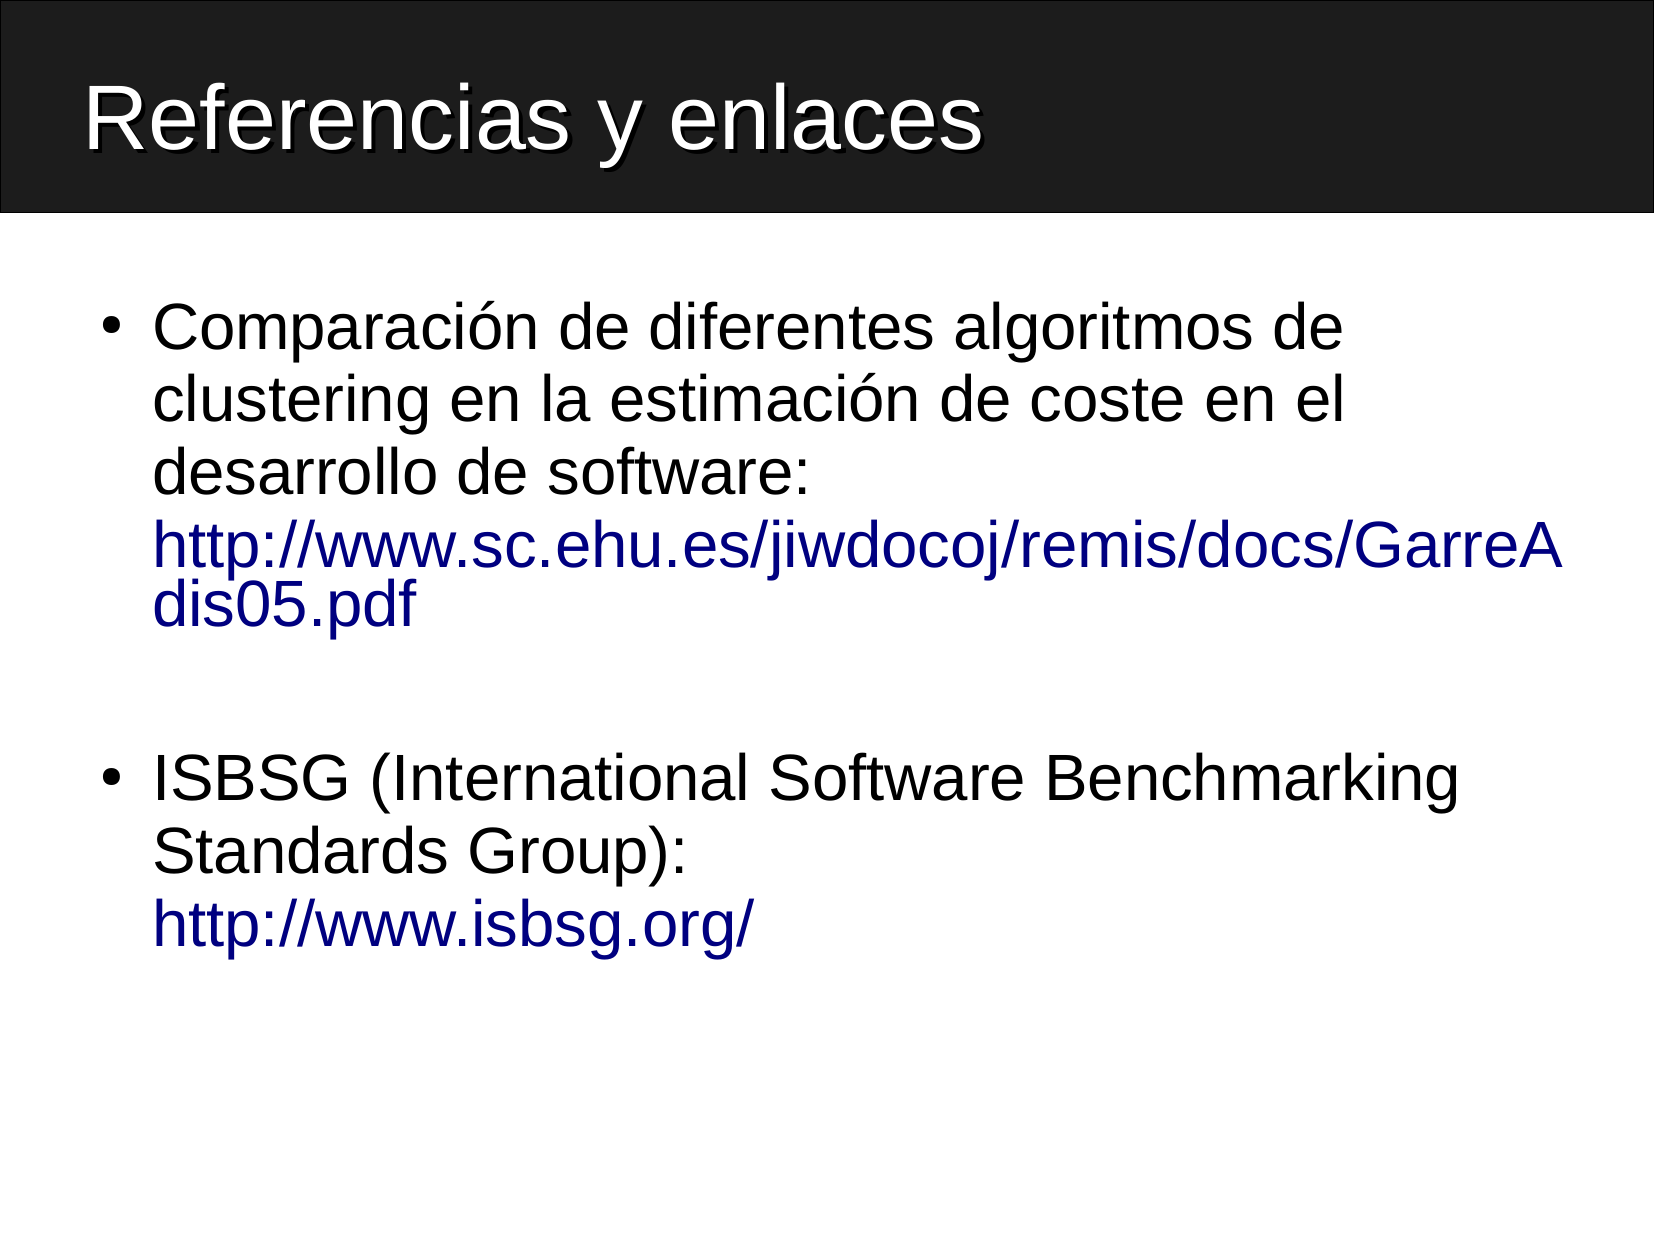

Referencias y enlaces
# Comparación de diferentes algoritmos de clustering en la estimación de coste en el desarrollo de software:http://www.sc.ehu.es/jiwdocoj/remis/docs/GarreAdis05.pdf
ISBSG (International Software Benchmarking Standards Group):
http://www.isbsg.org/